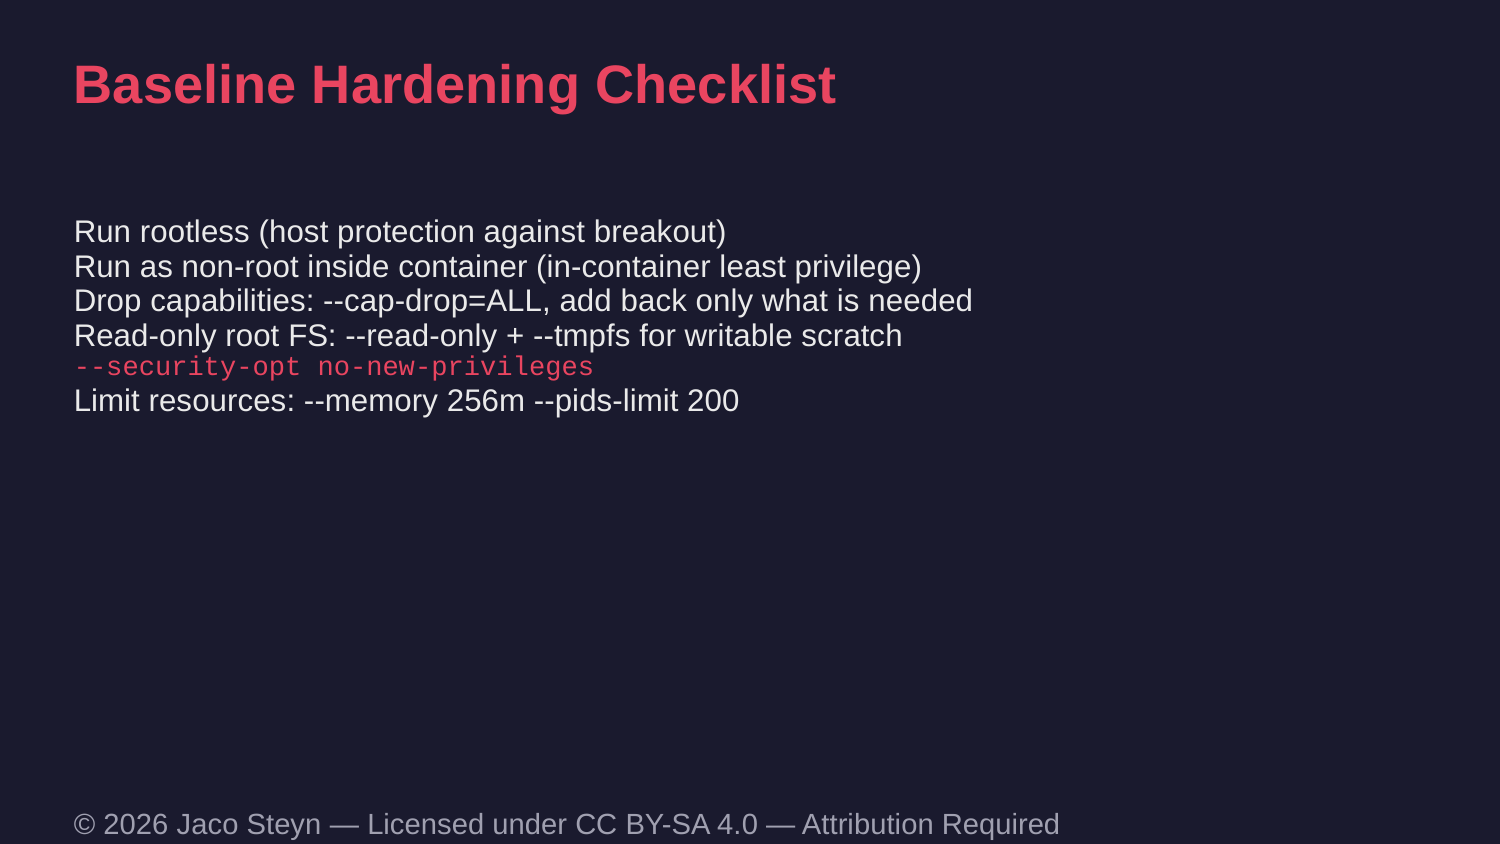

Baseline Hardening Checklist
Run rootless (host protection against breakout)
Run as non-root inside container (in-container least privilege)
Drop capabilities: --cap-drop=ALL, add back only what is needed
Read-only root FS: --read-only + --tmpfs for writable scratch
--security-opt no-new-privileges
Limit resources: --memory 256m --pids-limit 200
© 2026 Jaco Steyn — Licensed under CC BY-SA 4.0 — Attribution Required